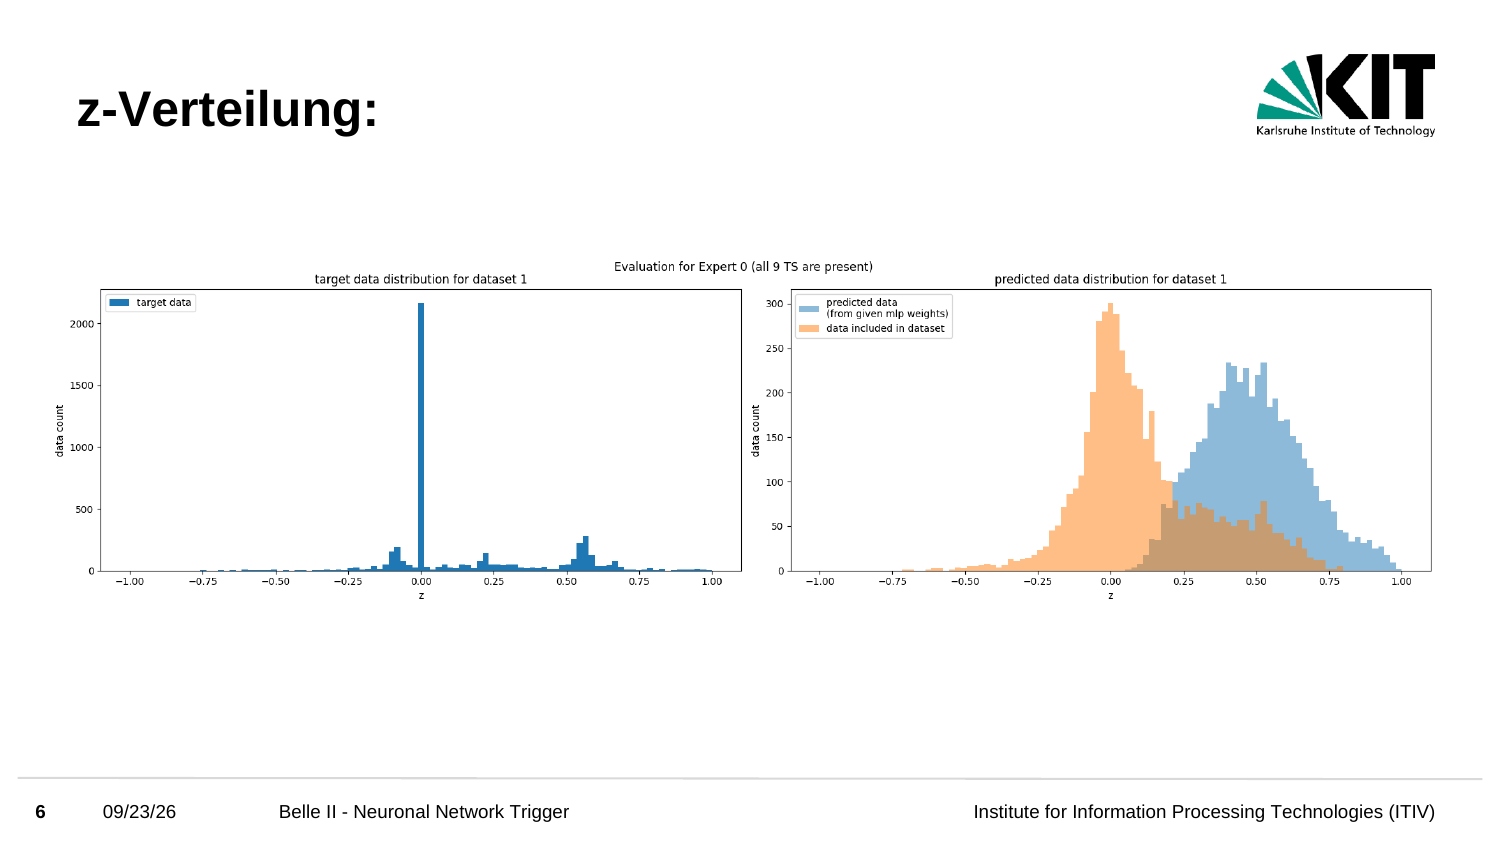

z-Verteilung:
6
Belle II - Neuronal Network Trigger